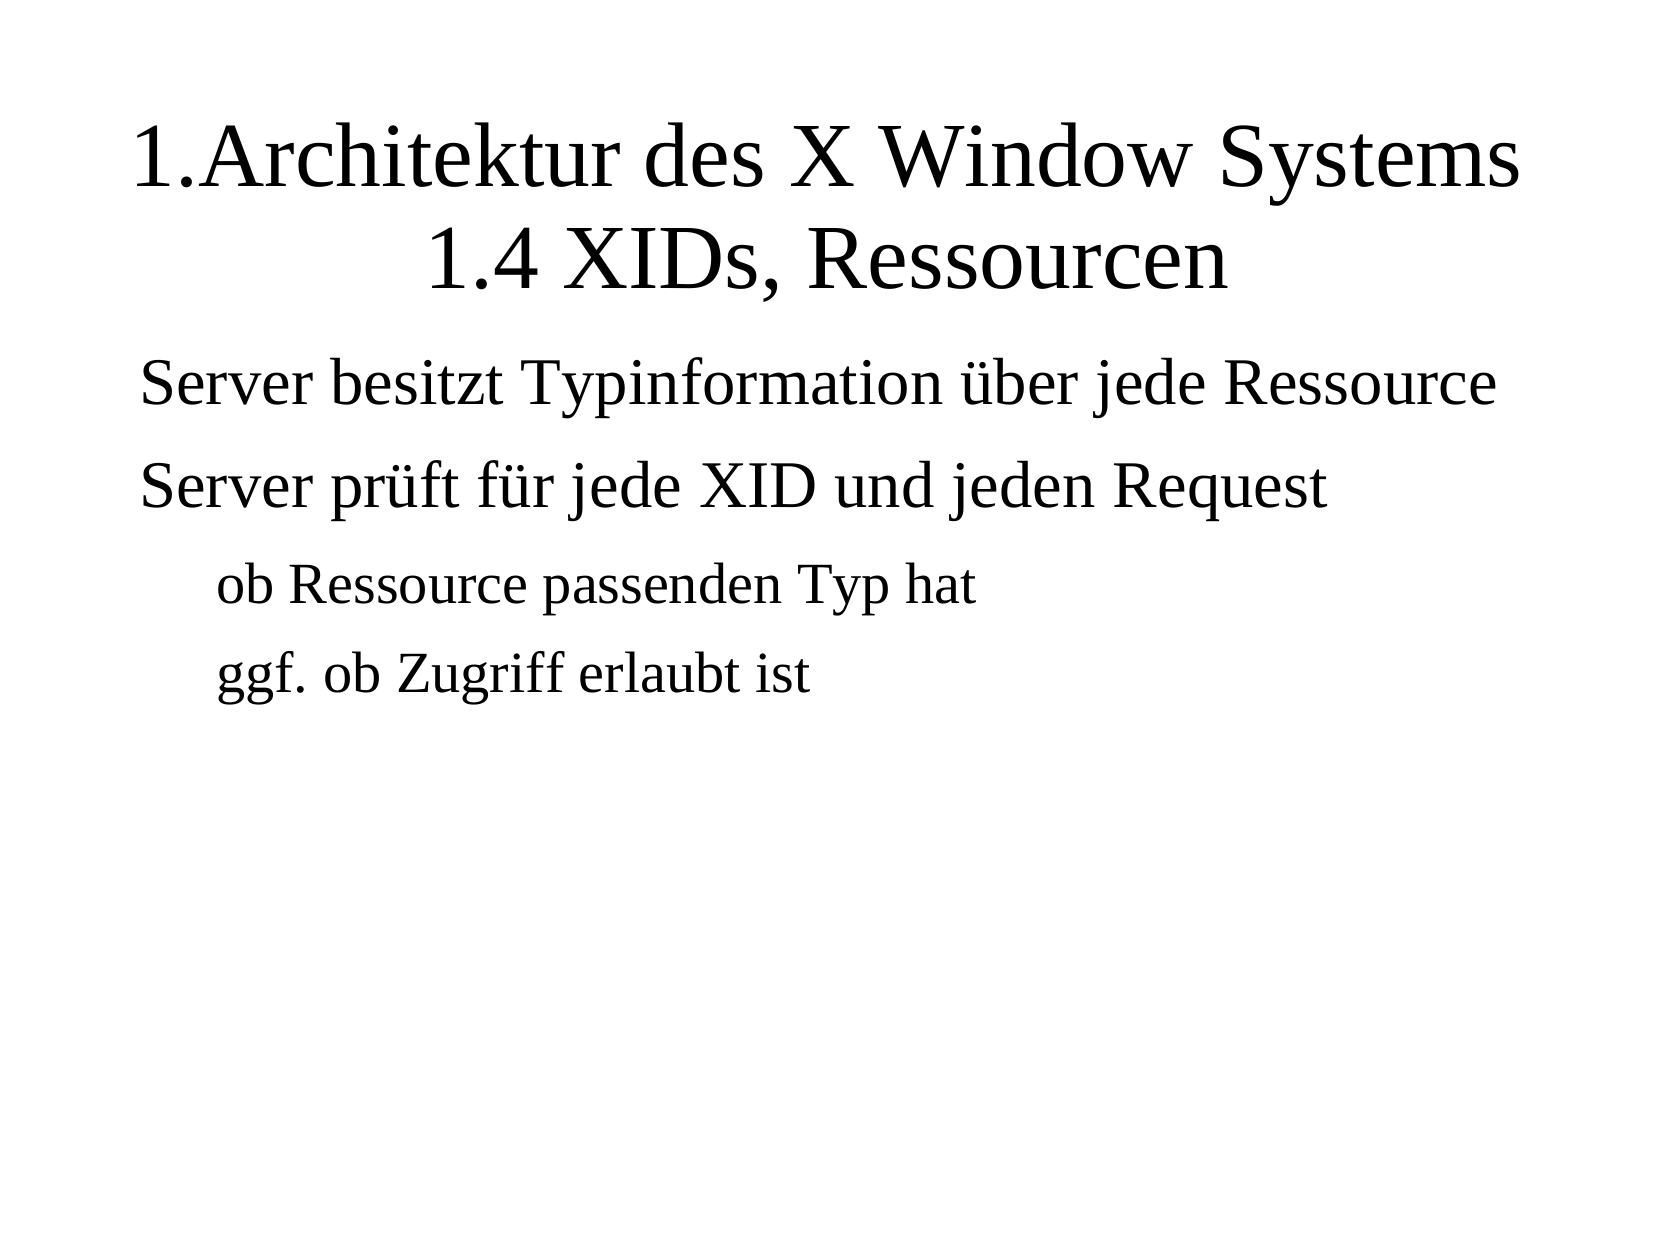

# 1.Architektur des X Window Systems 1.4 XIDs, Ressourcen
Server besitzt Typinformation über jede Ressource
Server prüft für jede XID und jeden Request
ob Ressource passenden Typ hat
ggf. ob Zugriff erlaubt ist